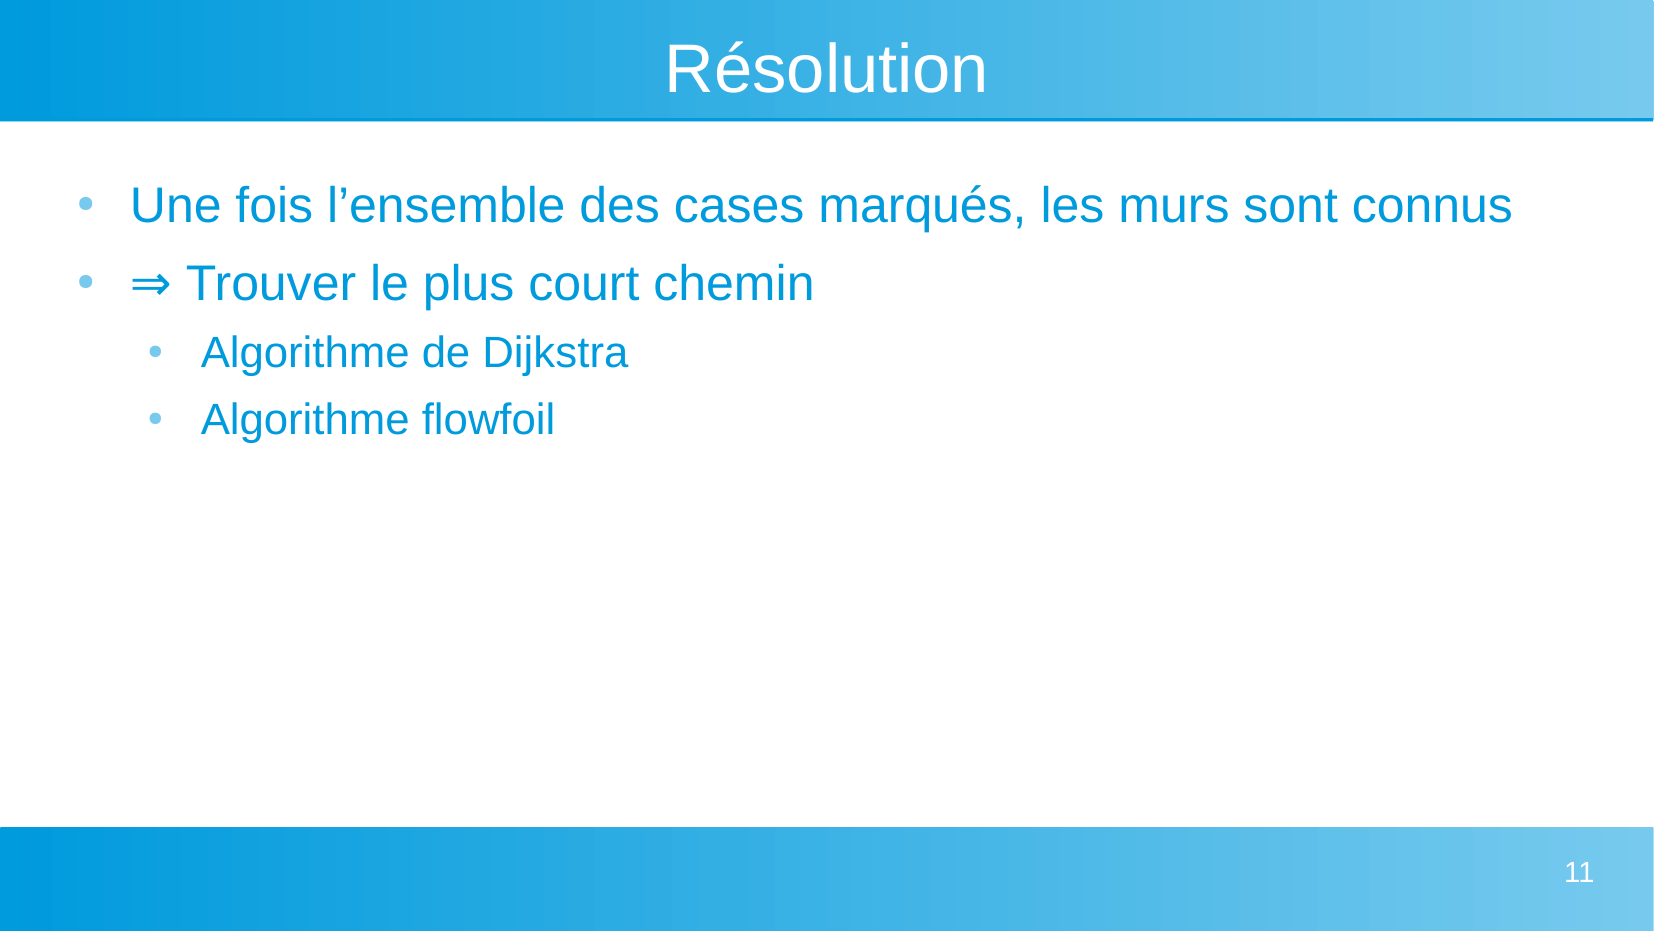

# Résolution
Une fois l’ensemble des cases marqués, les murs sont connus
⇒ Trouver le plus court chemin
Algorithme de Dijkstra
Algorithme flowfoil
11